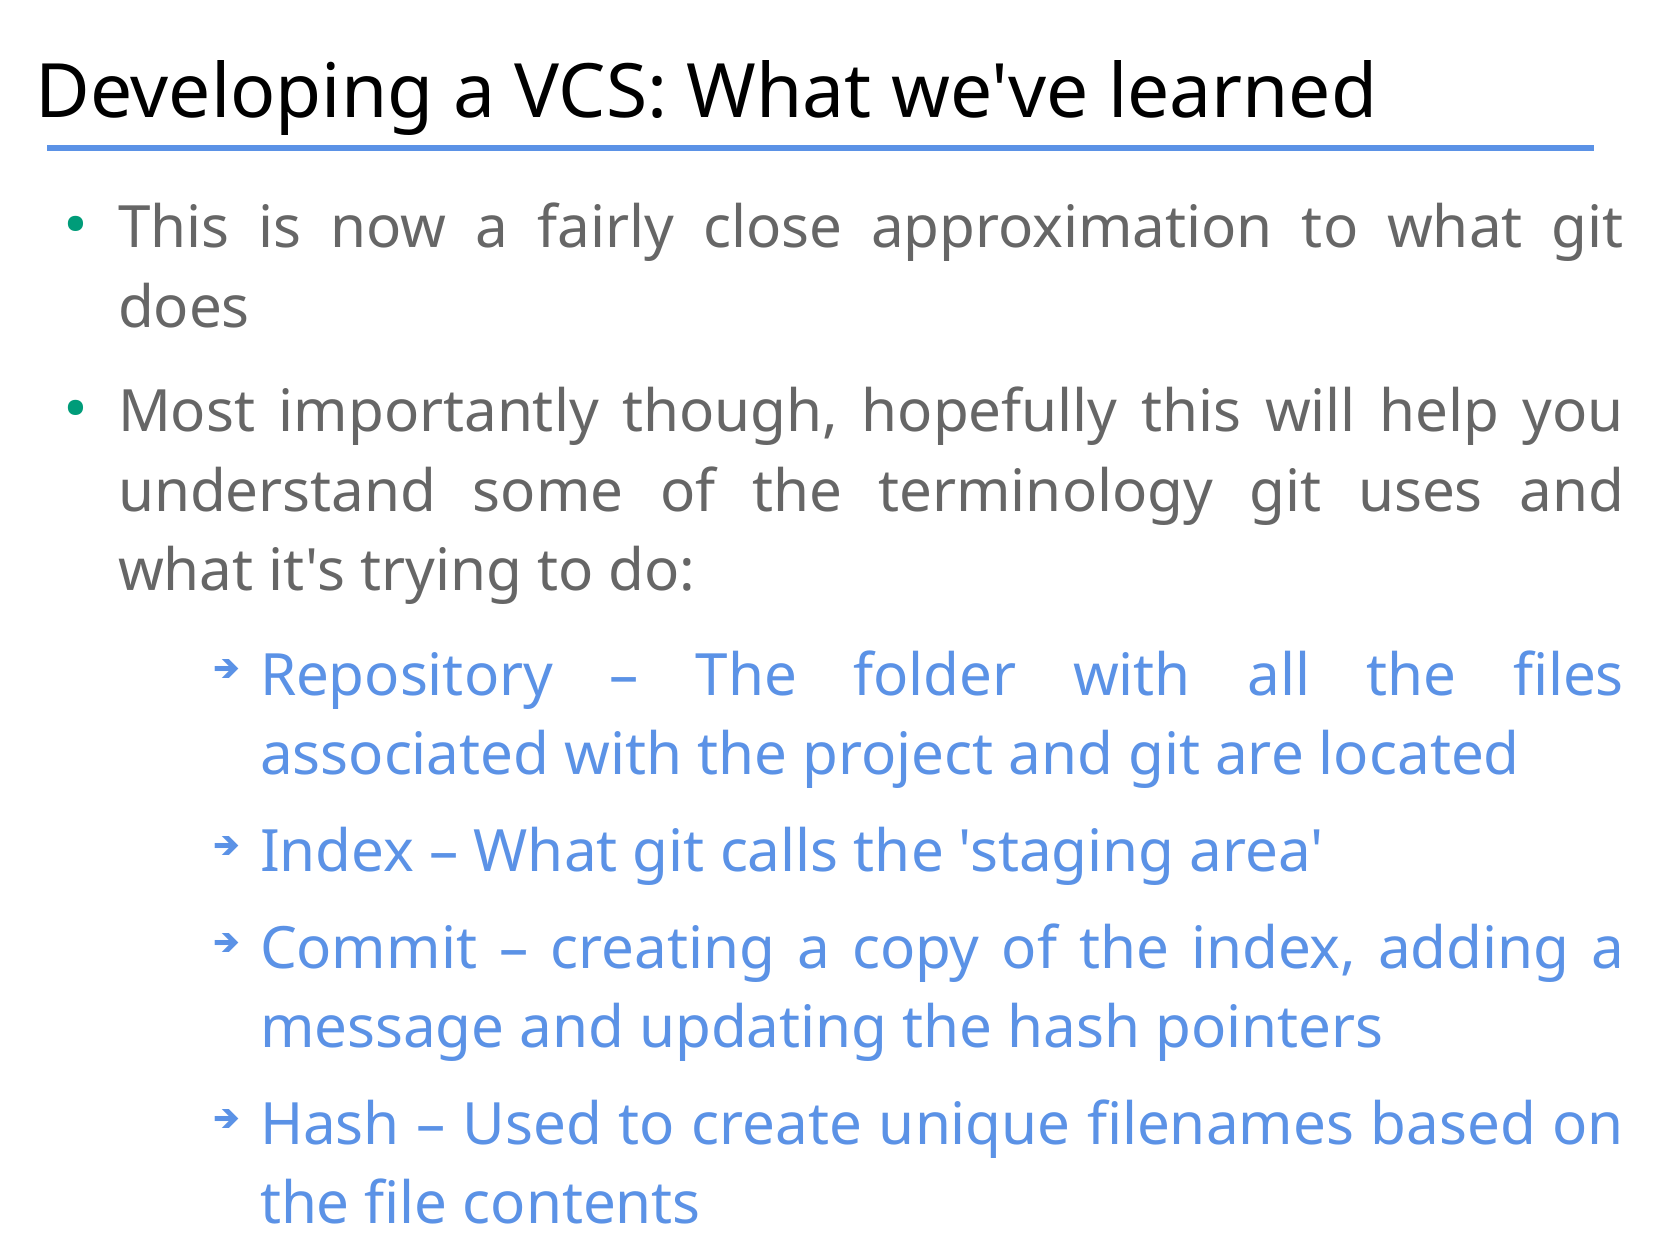

# Developing a VCS: What we've learned
This is now a fairly close approximation to what git does
Most importantly though, hopefully this will help you understand some of the terminology git uses and what it's trying to do:
Repository – The folder with all the files associated with the project and git are located
Index – What git calls the 'staging area'
Commit – creating a copy of the index, adding a message and updating the hash pointers
Hash – Used to create unique filenames based on the file contents
HEAD – the hash that points to the last commit of the current branch you're working on, used to compare the index with when committing.